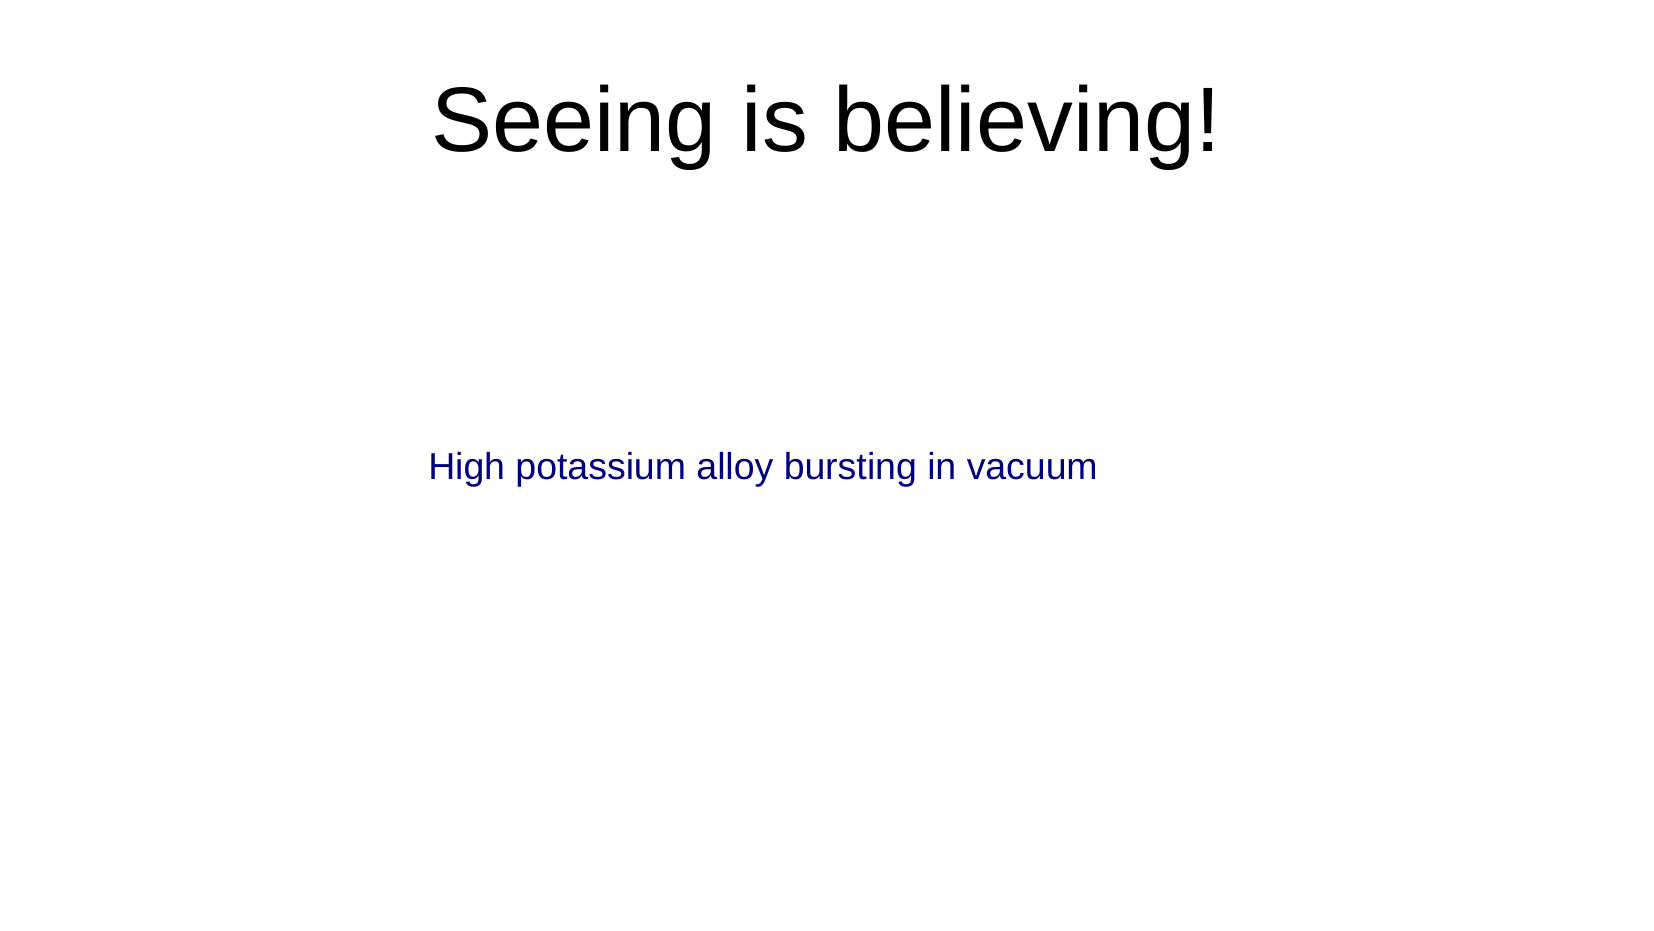

# Seeing is believing!
High potassium alloy bursting in vacuum